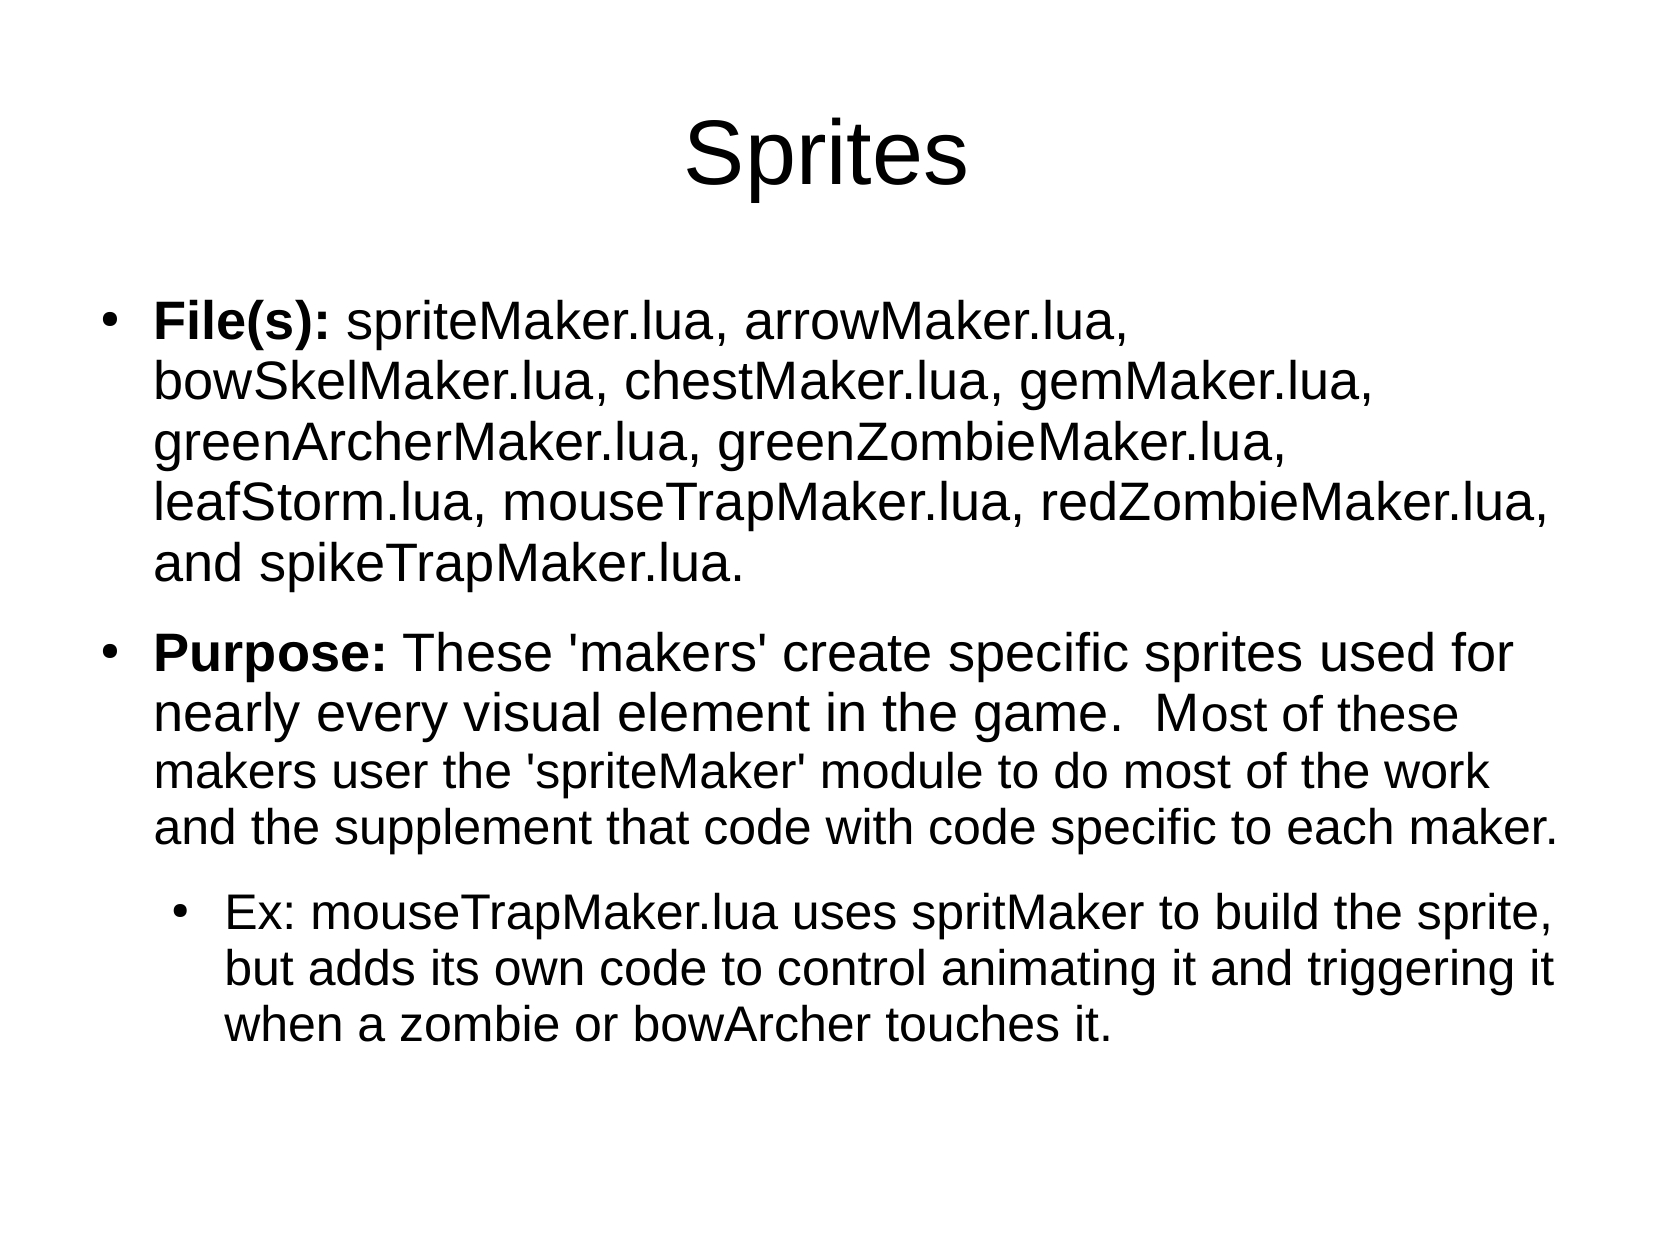

# Sprites
File(s): spriteMaker.lua, arrowMaker.lua, bowSkelMaker.lua, chestMaker.lua, gemMaker.lua, greenArcherMaker.lua, greenZombieMaker.lua, leafStorm.lua, mouseTrapMaker.lua, redZombieMaker.lua, and spikeTrapMaker.lua.
Purpose: These 'makers' create specific sprites used for nearly every visual element in the game. Most of these makers user the 'spriteMaker' module to do most of the work and the supplement that code with code specific to each maker.
Ex: mouseTrapMaker.lua uses spritMaker to build the sprite, but adds its own code to control animating it and triggering it when a zombie or bowArcher touches it.